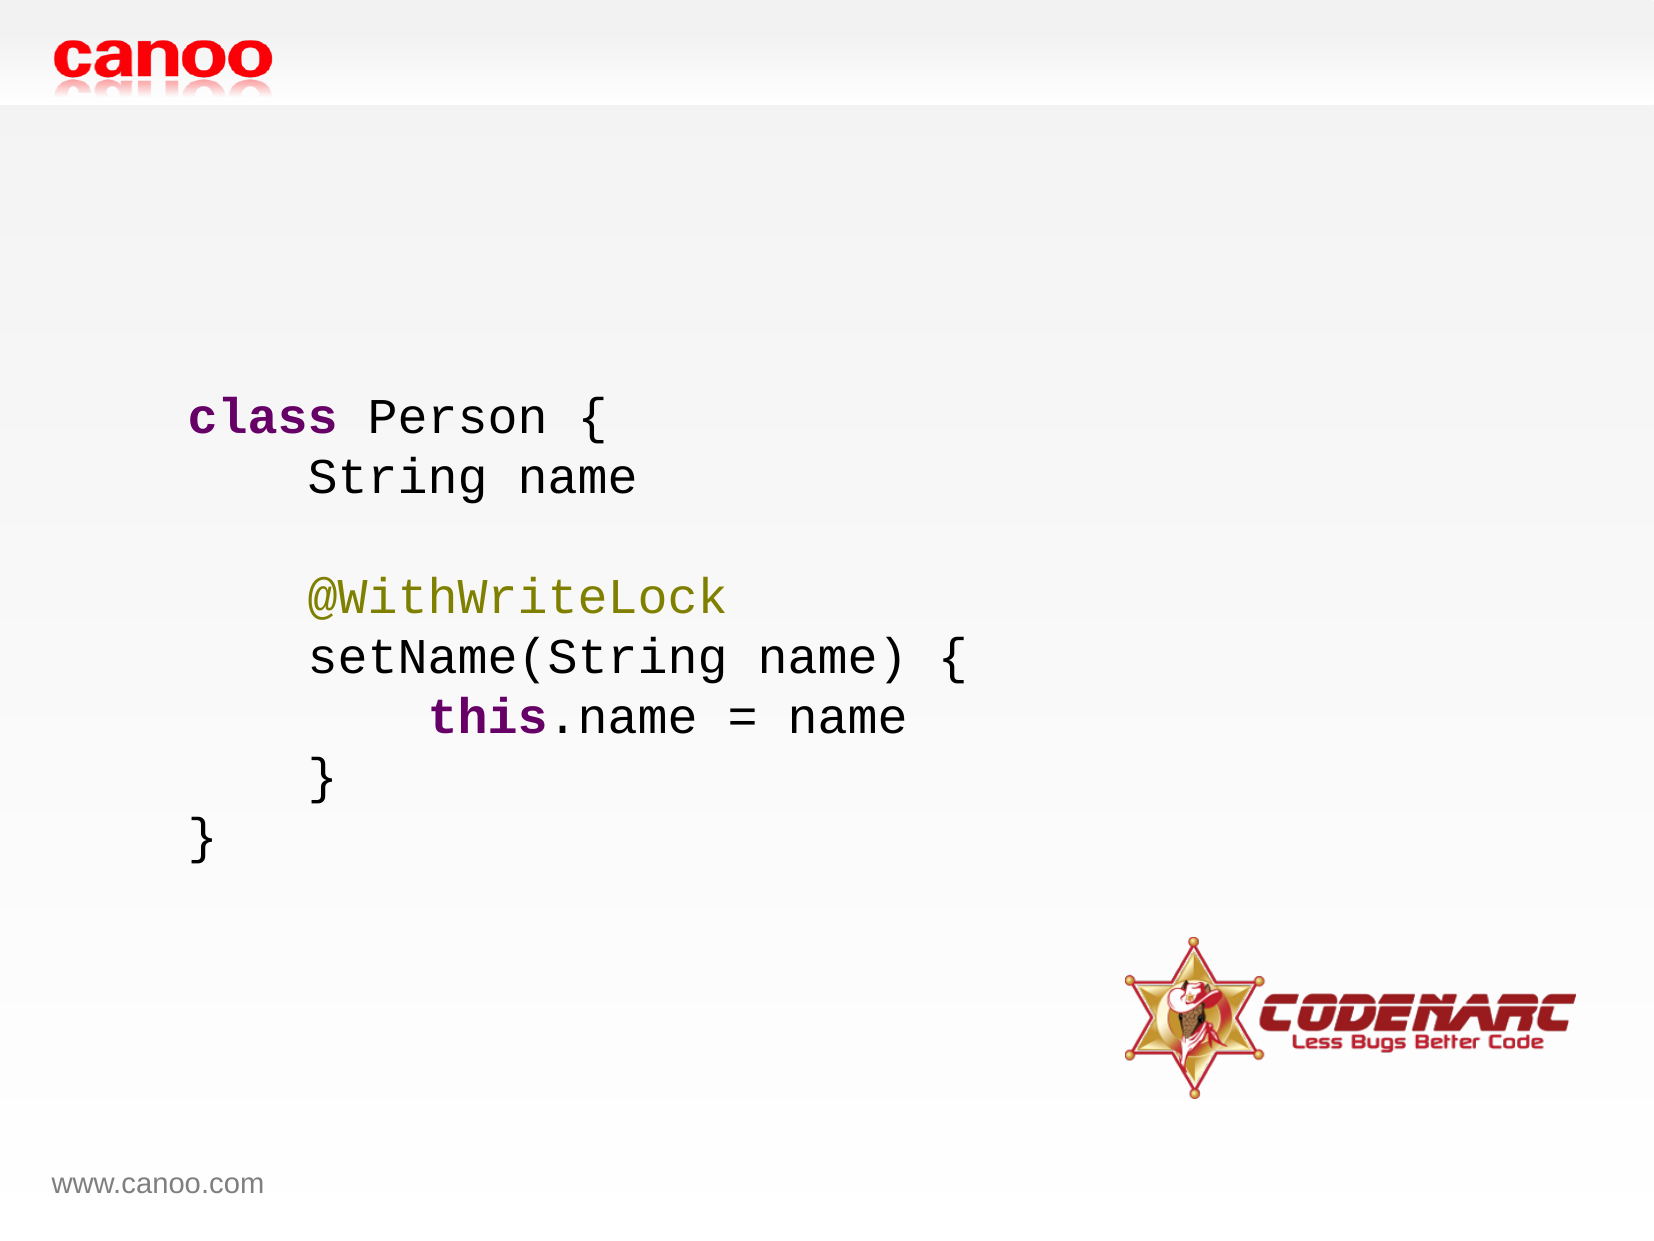

class Person {
 String name
 @WithWriteLock
 setName(String name) {
 this.name = name
 }
}